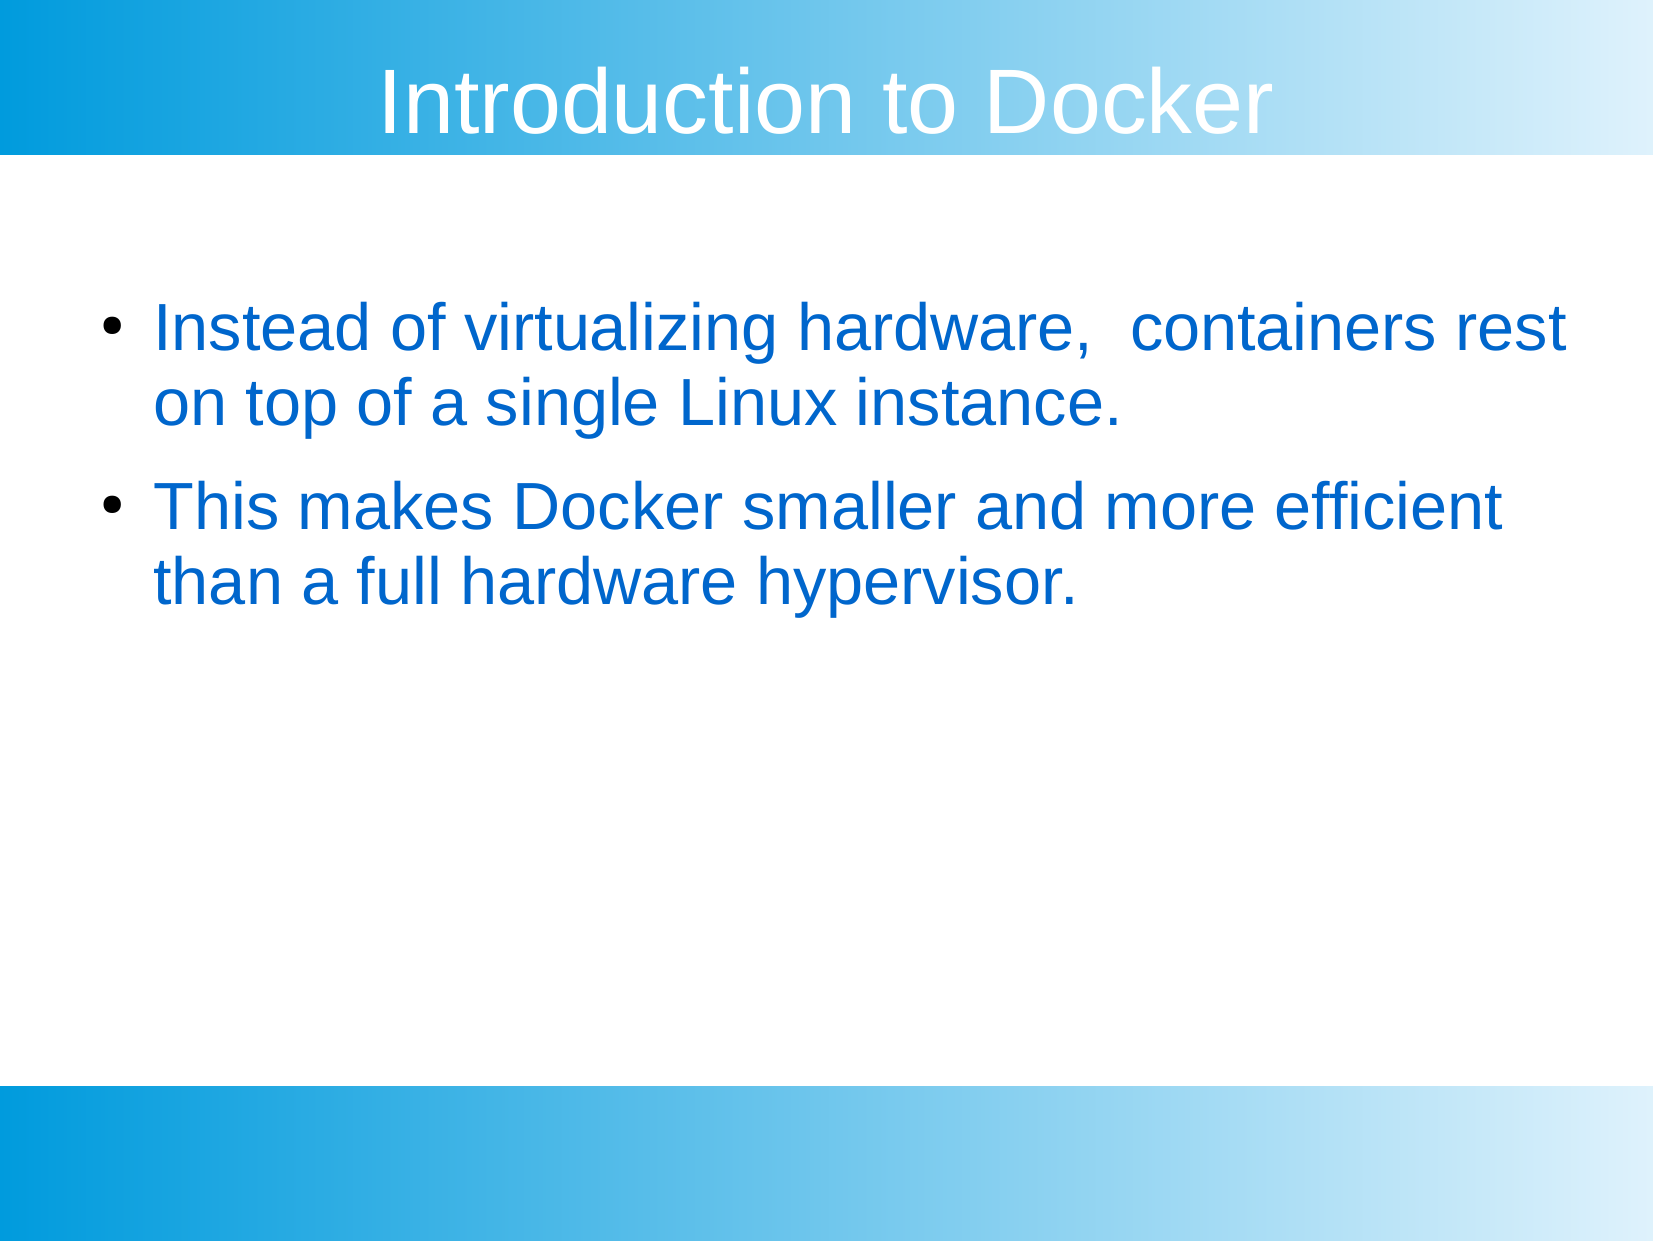

# Introduction to Docker
Instead of virtualizing hardware, containers rest on top of a single Linux instance.
This makes Docker smaller and more efficient than a full hardware hypervisor.